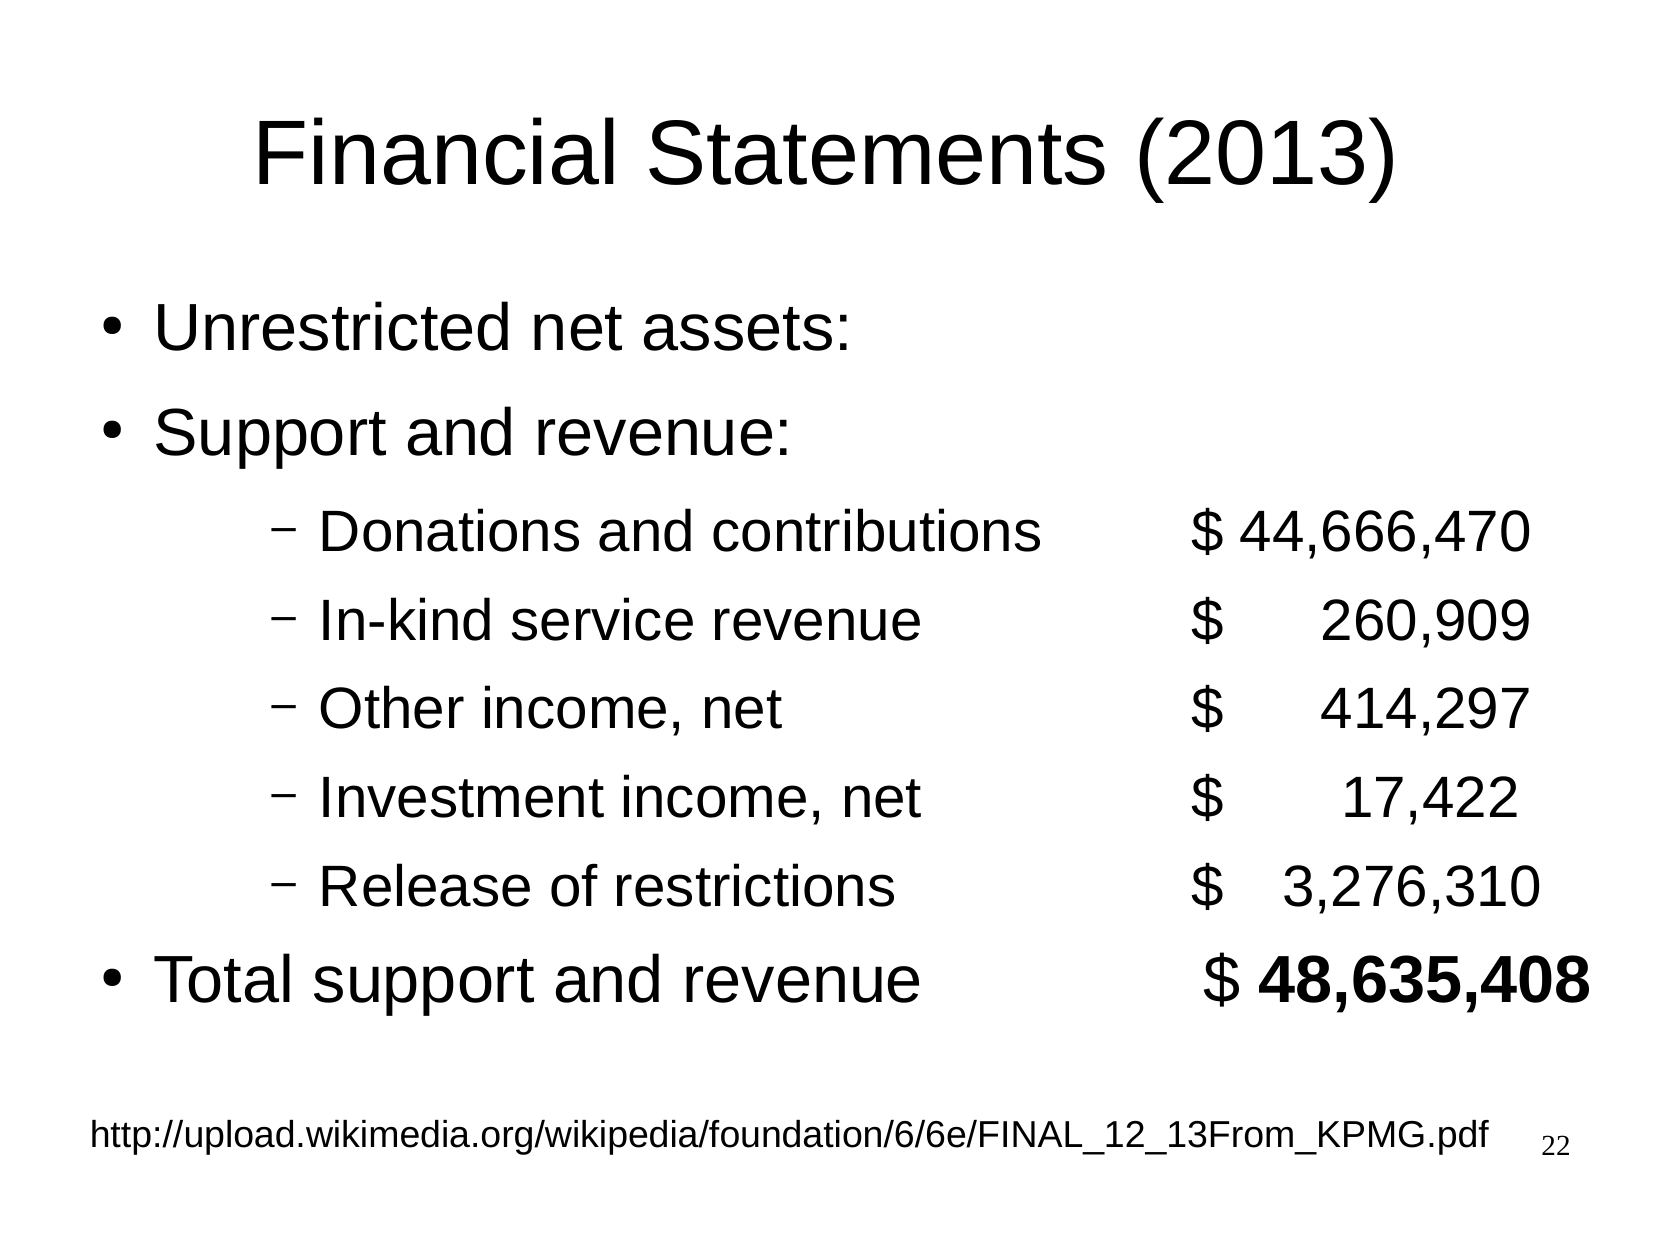

# Financial Statements (2013)
Unrestricted net assets:
Support and revenue:
Donations and contributions 		$ 44,666,470
In-kind service revenue	 			$ 260,909
Other income, net 						$ 414,297
Investment income, net 				$		17,422
Release of restrictions 				$	 3,276,310
Total support and revenue	 			$ 48,635,408
http://upload.wikimedia.org/wikipedia/foundation/6/6e/FINAL_12_13From_KPMG.pdf
22